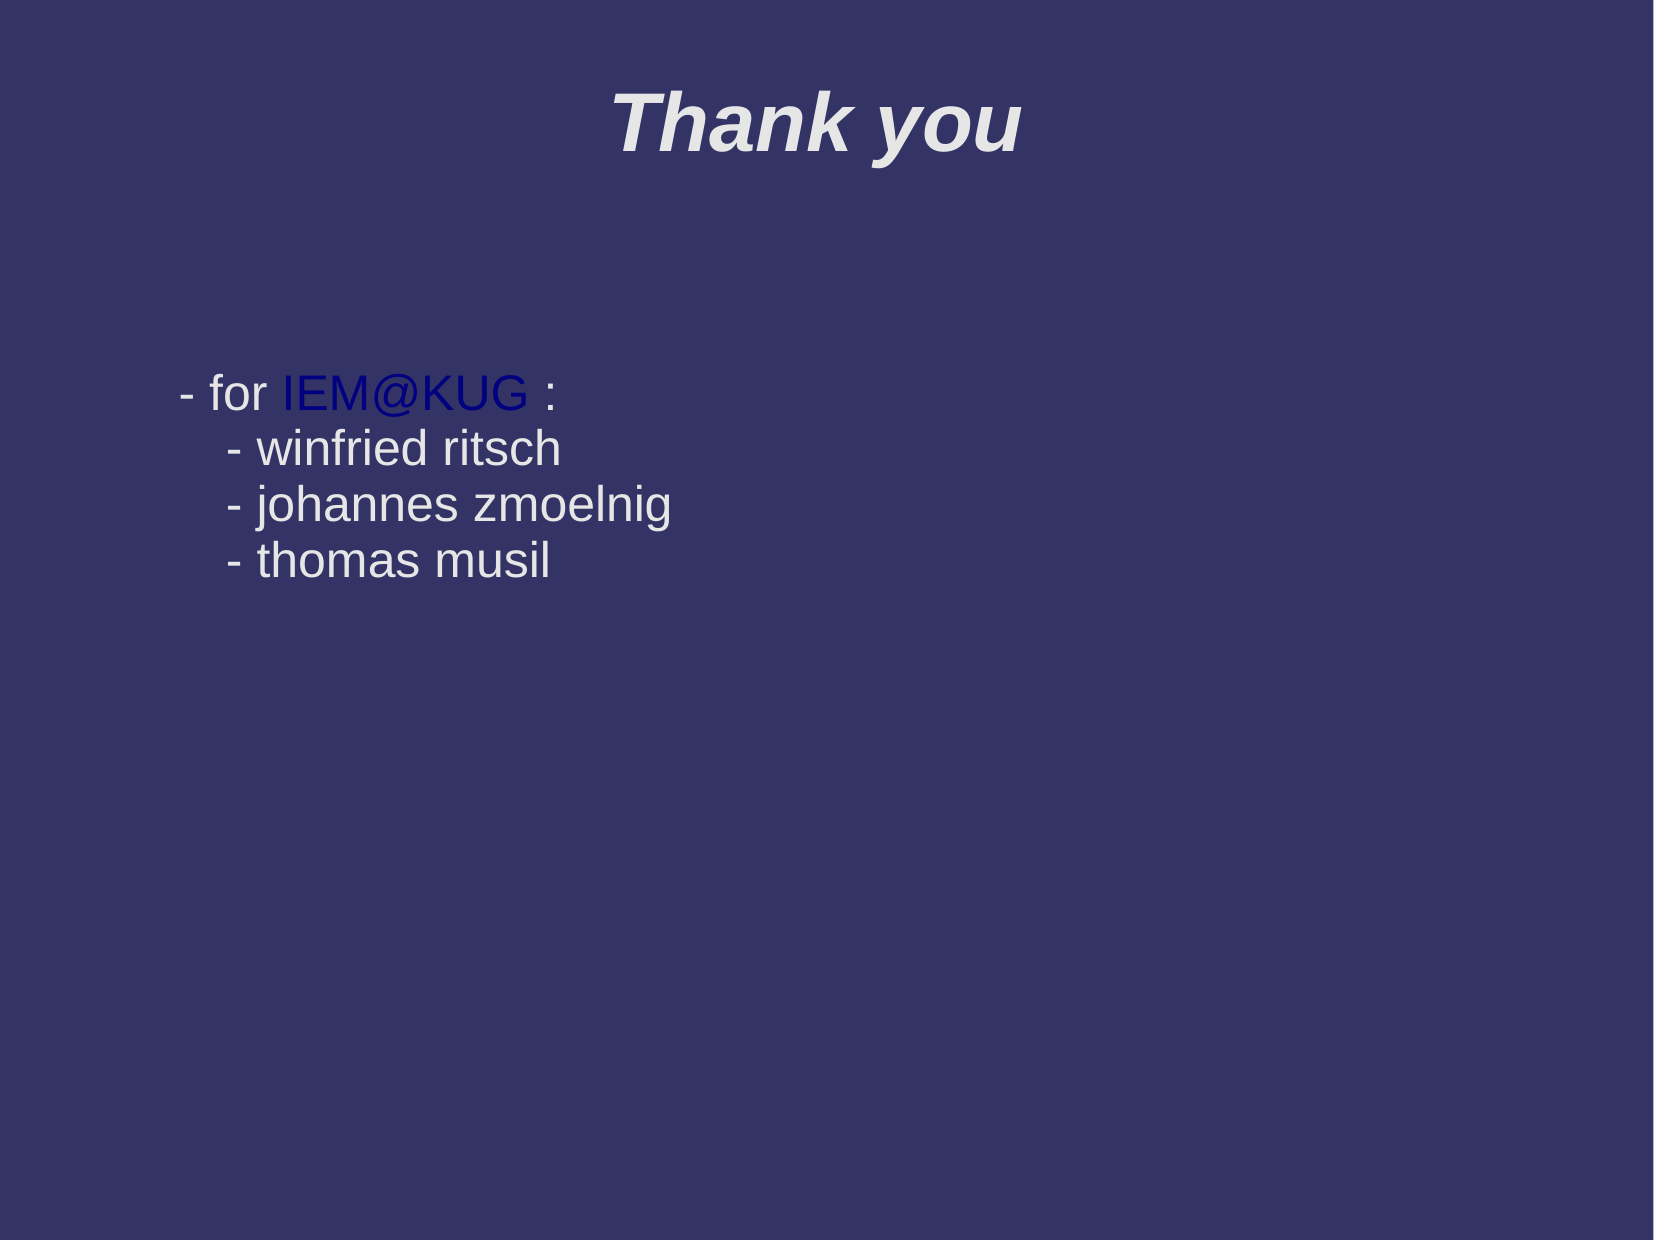

# Thank you
- for IEM@KUG :
- winfried ritsch
- johannes zmoelnig
- thomas musil